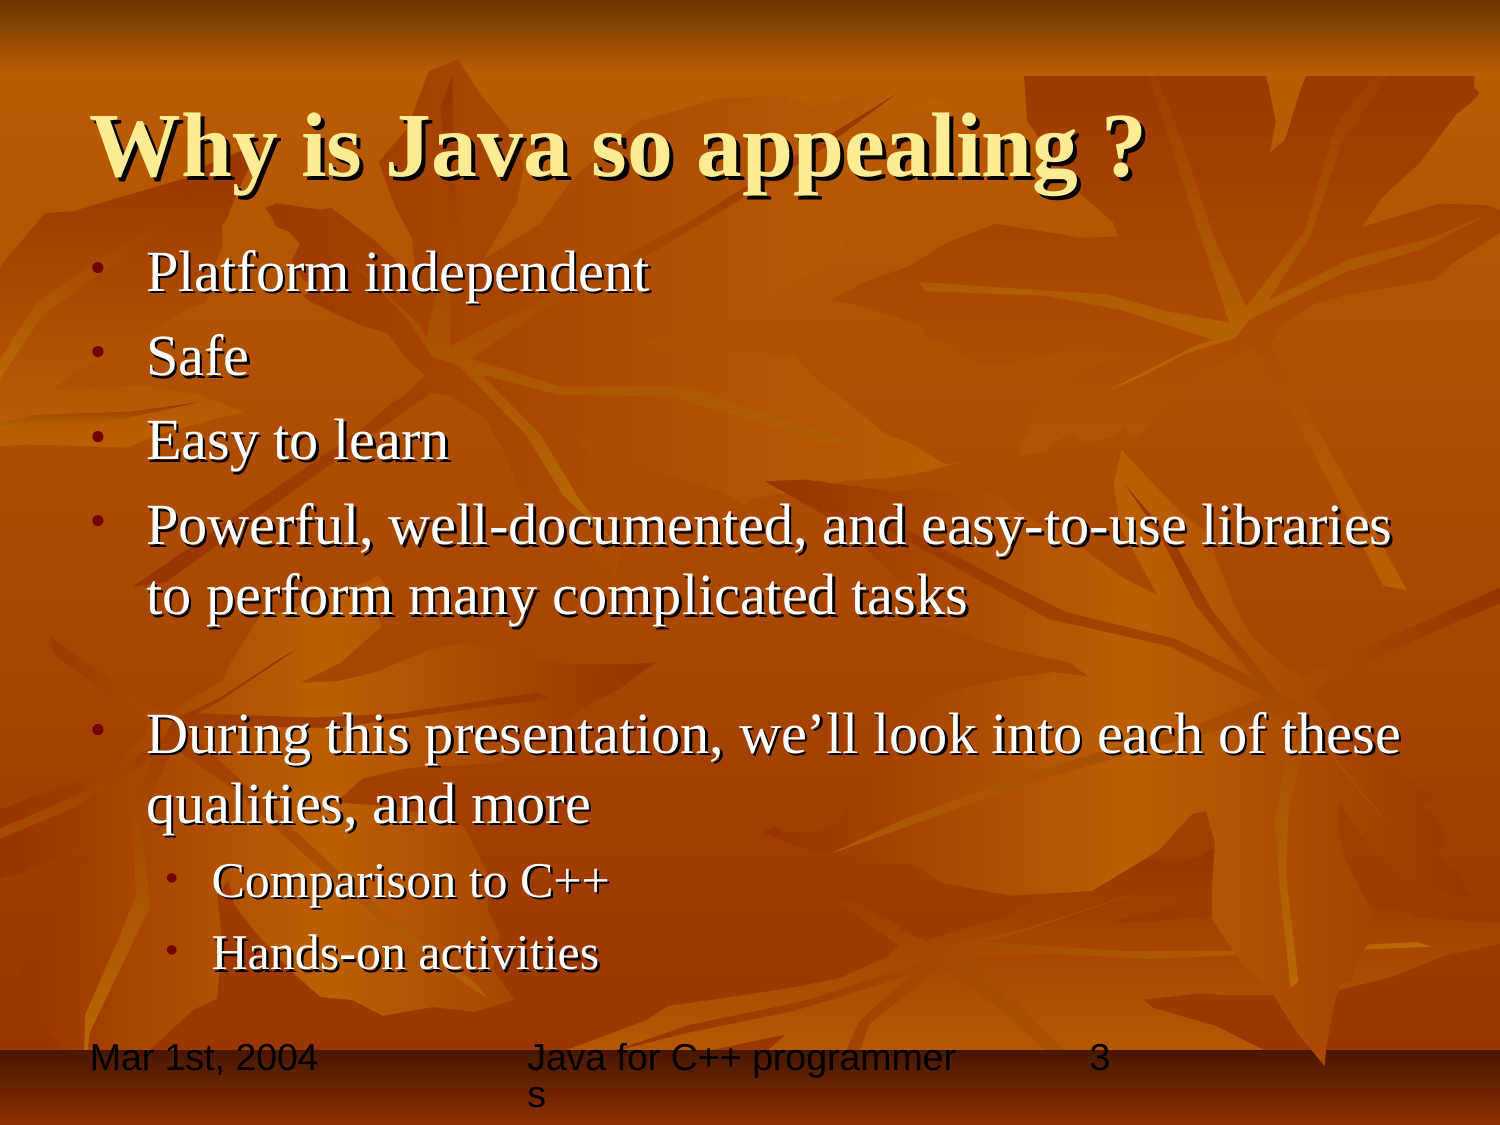

# Why is Java so appealing ?
Platform independent
Safe
Easy to learn
Powerful, well-documented, and easy-to-use libraries to perform many complicated tasks
During this presentation, we’ll look into each of these qualities, and more
Comparison to C++
Hands-on activities
Mar 1st, 2004
Java for C++ programmers
3